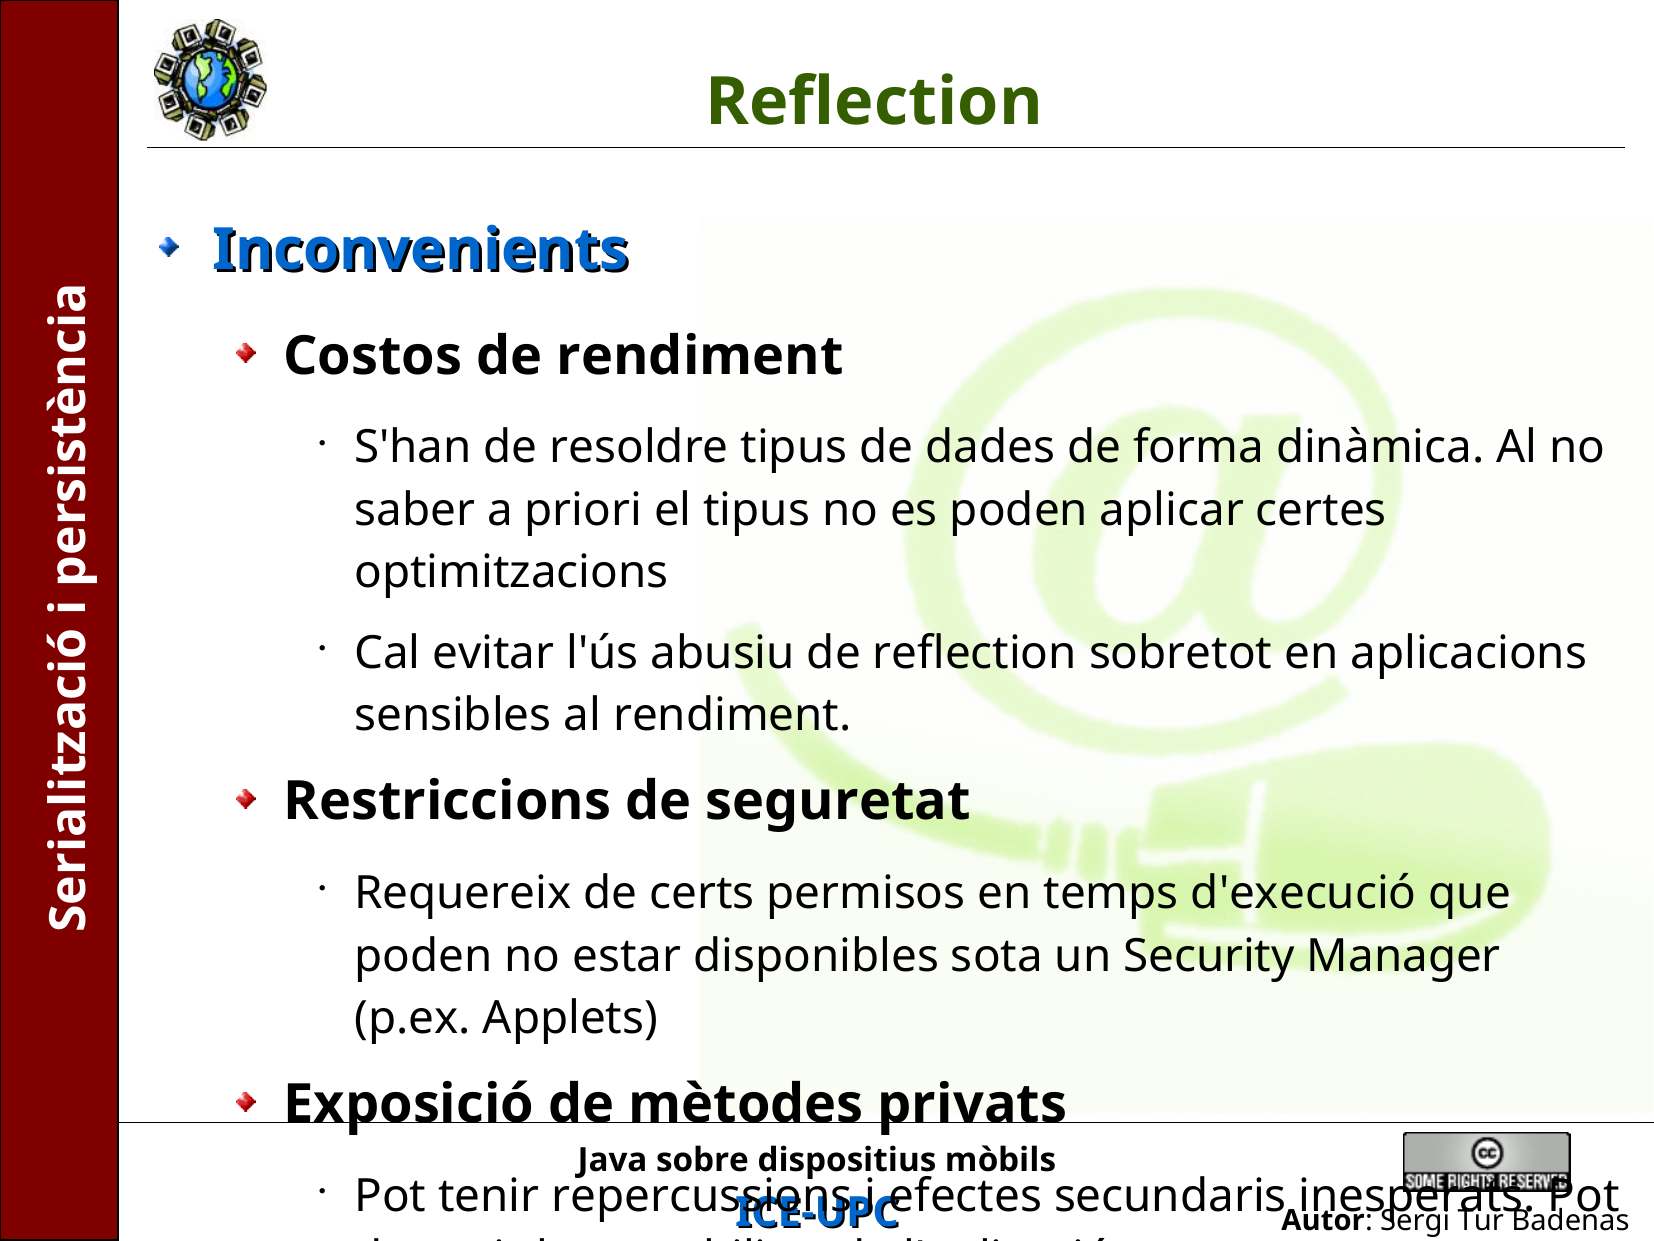

# Reflection
Inconvenients
Costos de rendiment
S'han de resoldre tipus de dades de forma dinàmica. Al no saber a priori el tipus no es poden aplicar certes optimitzacions
Cal evitar l'ús abusiu de reflection sobretot en aplicacions sensibles al rendiment.
Restriccions de seguretat
Requereix de certs permisos en temps d'execució que poden no estar disponibles sota un Security Manager (p.ex. Applets)
Exposició de mètodes privats
Pot tenir repercussions i efectes secundaris inesperats. Pot destruir la portabilitat de l'aplicació